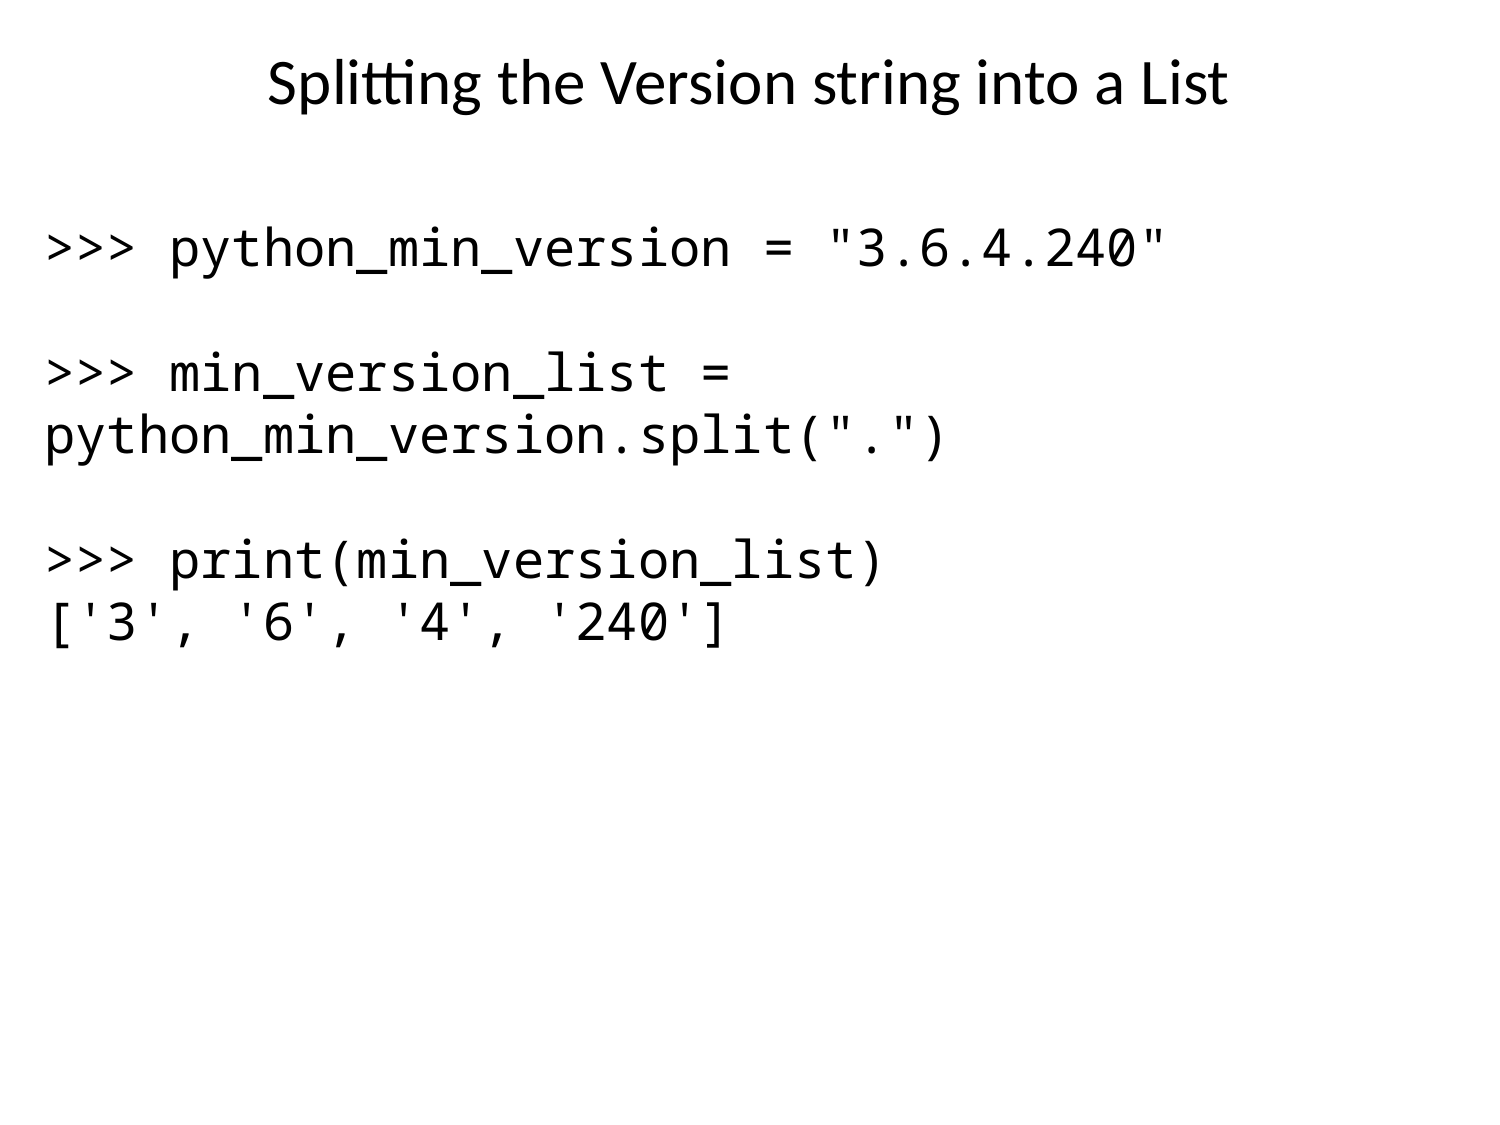

# Splitting the Version string into a List
>>> python_min_version = "3.6.4.240"
>>> min_version_list = python_min_version.split(".")
>>> print(min_version_list)
['3', '6', '4', '240']